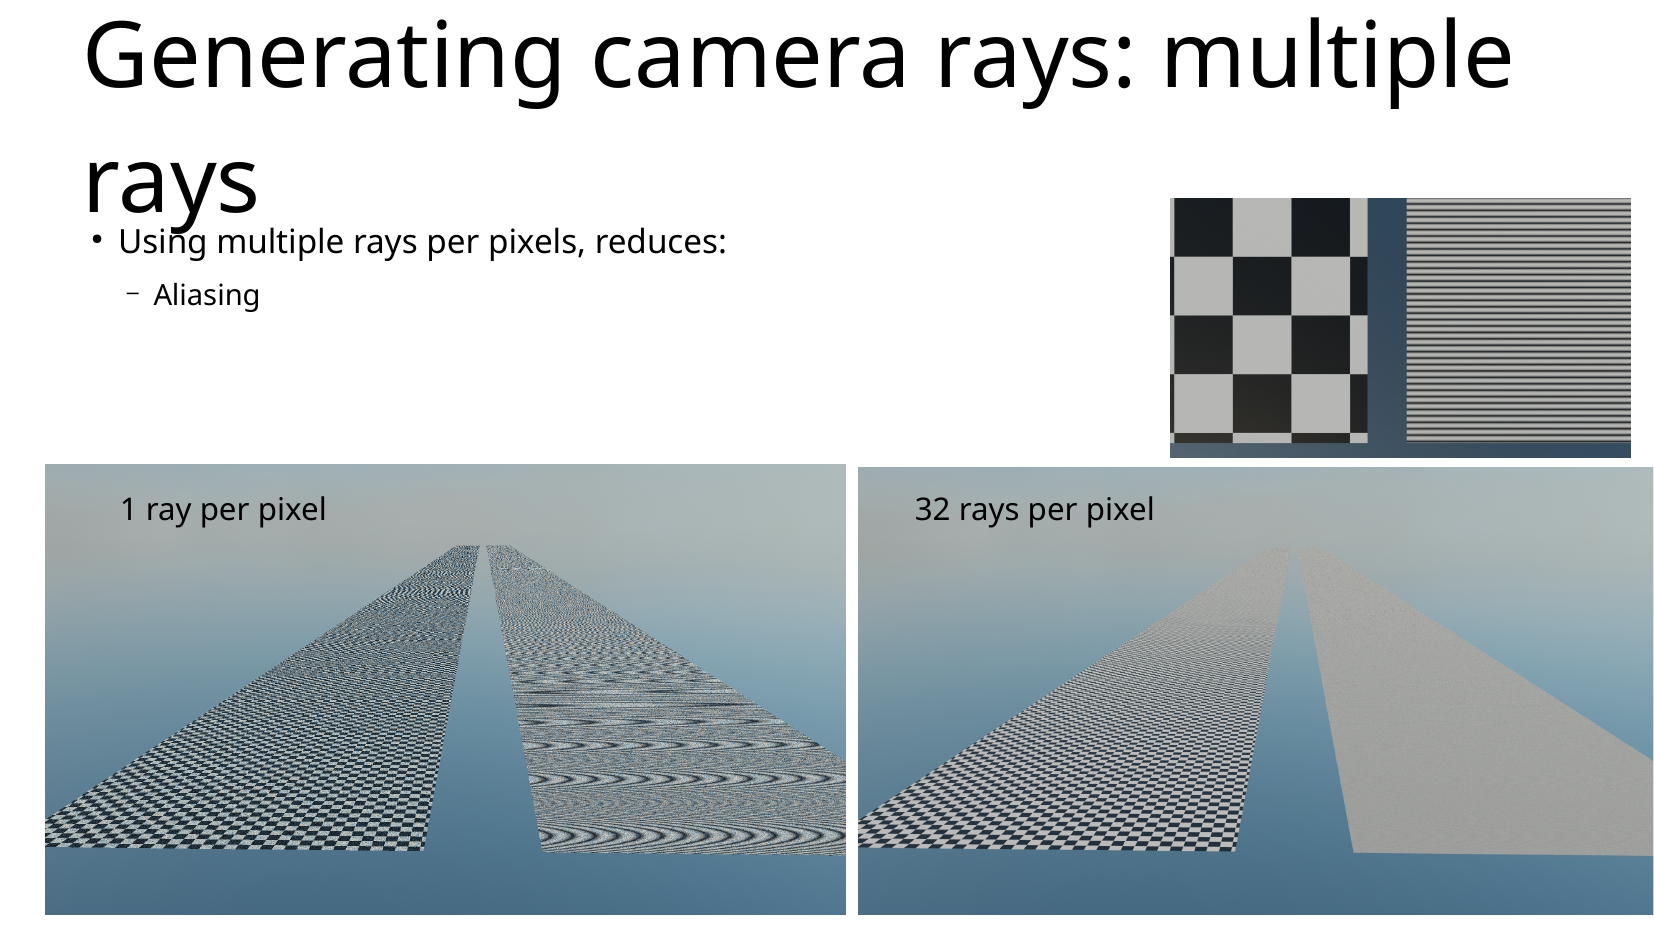

# Generating camera rays: multiple rays
Using multiple rays per pixels, reduces:
Aliasing
1 ray per pixel
32 rays per pixel